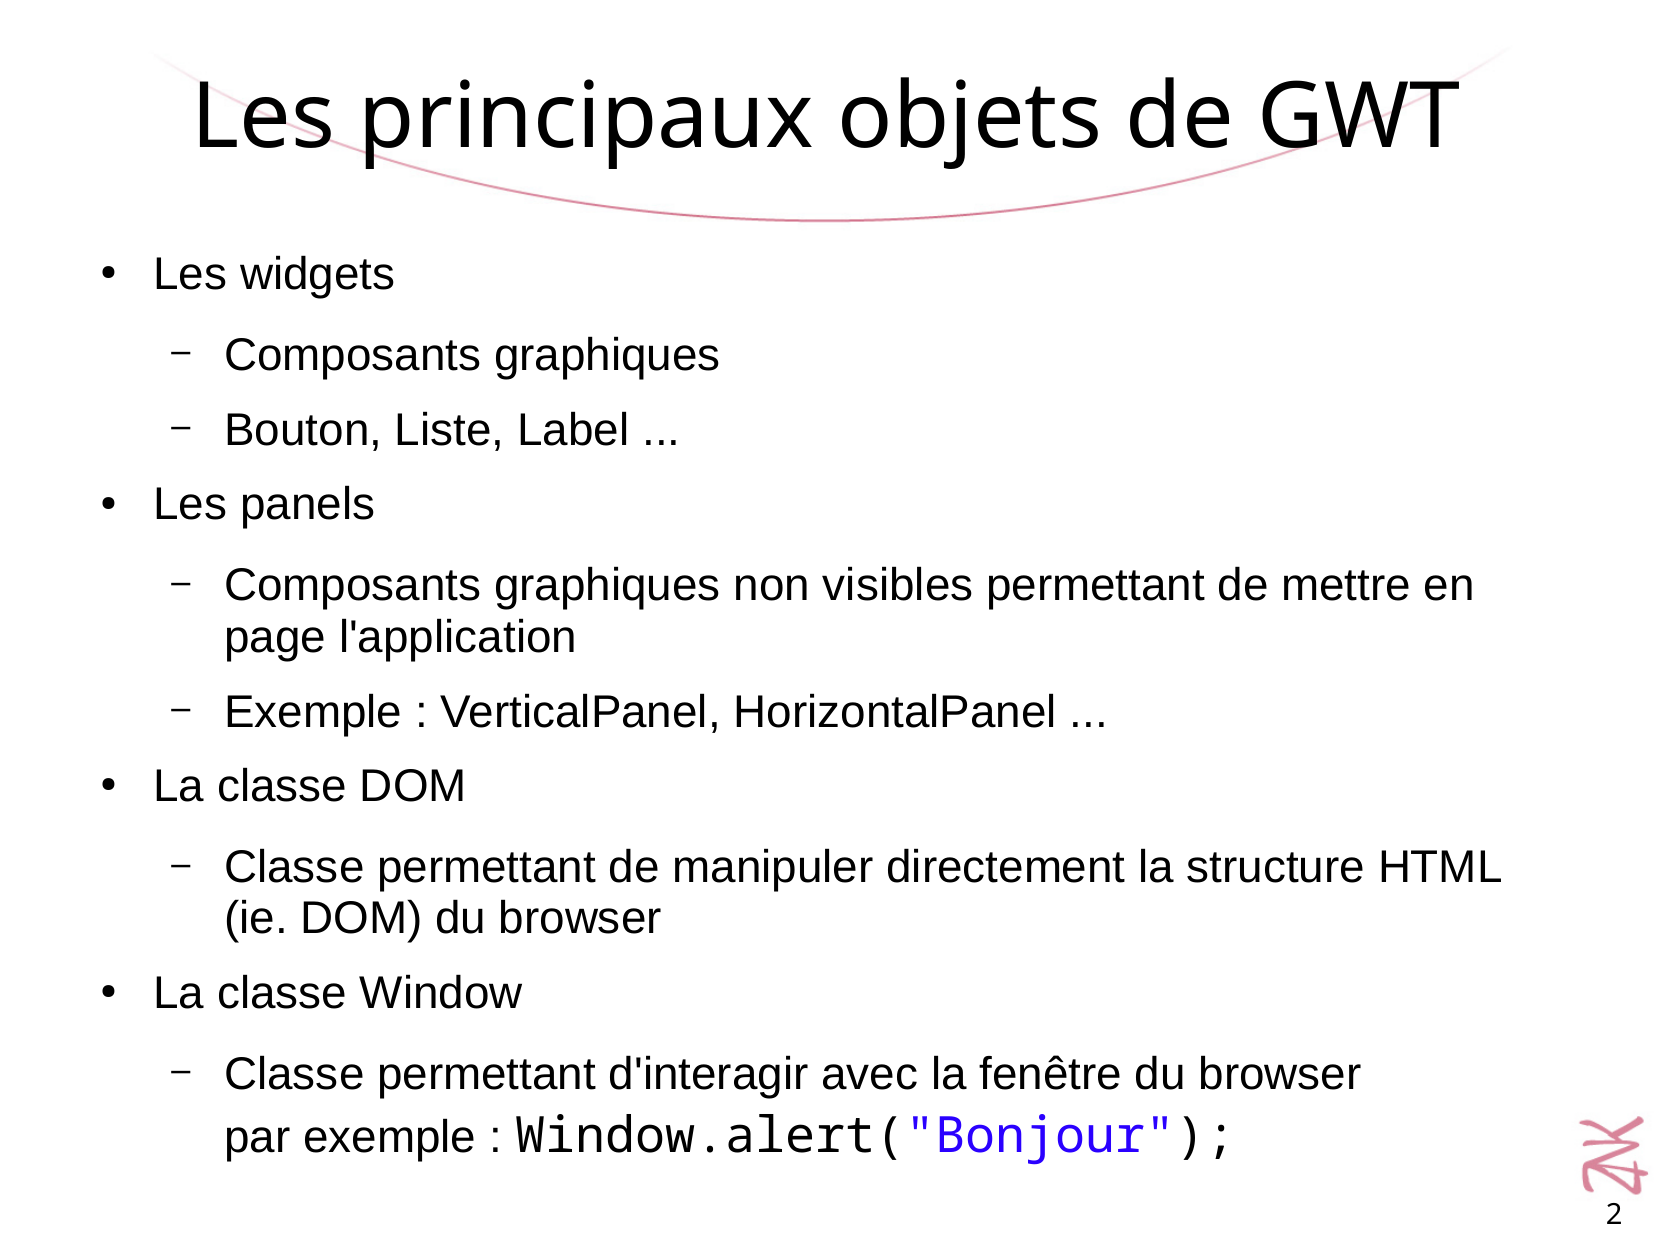

# Les principaux objets de GWT
Les widgets
Composants graphiques
Bouton, Liste, Label ...
Les panels
Composants graphiques non visibles permettant de mettre en page l'application
Exemple : VerticalPanel, HorizontalPanel ...
La classe DOM
Classe permettant de manipuler directement la structure HTML (ie. DOM) du browser
La classe Window
Classe permettant d'interagir avec la fenêtre du browser
par exemple : Window.alert("Bonjour");
2